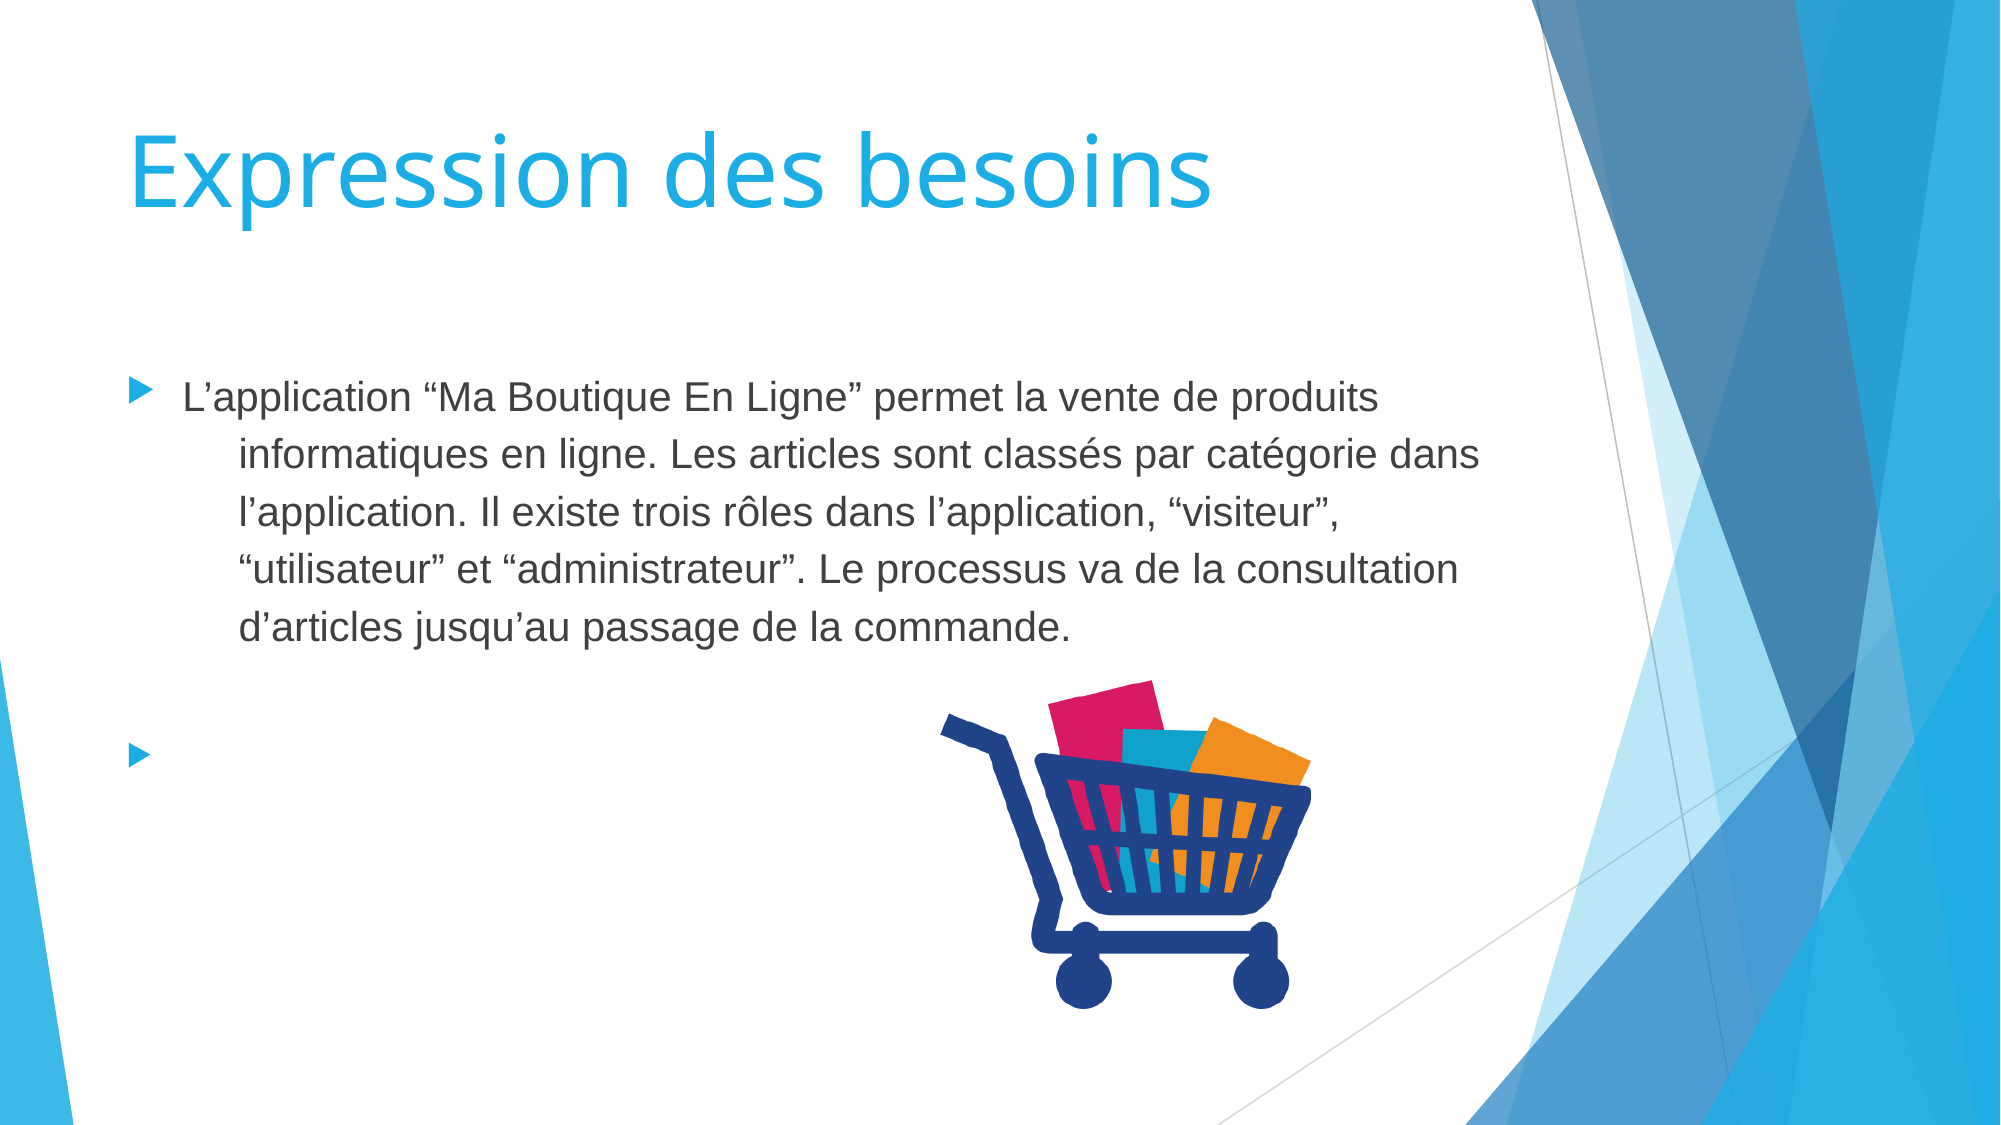

# Expression des besoins
L’application “Ma Boutique En Ligne” permet la vente de produits informatiques en ligne. Les articles sont classés par catégorie dans l’application. Il existe trois rôles dans l’application, “visiteur”, “utilisateur” et “administrateur”. Le processus va de la consultation d’articles jusqu’au passage de la commande.